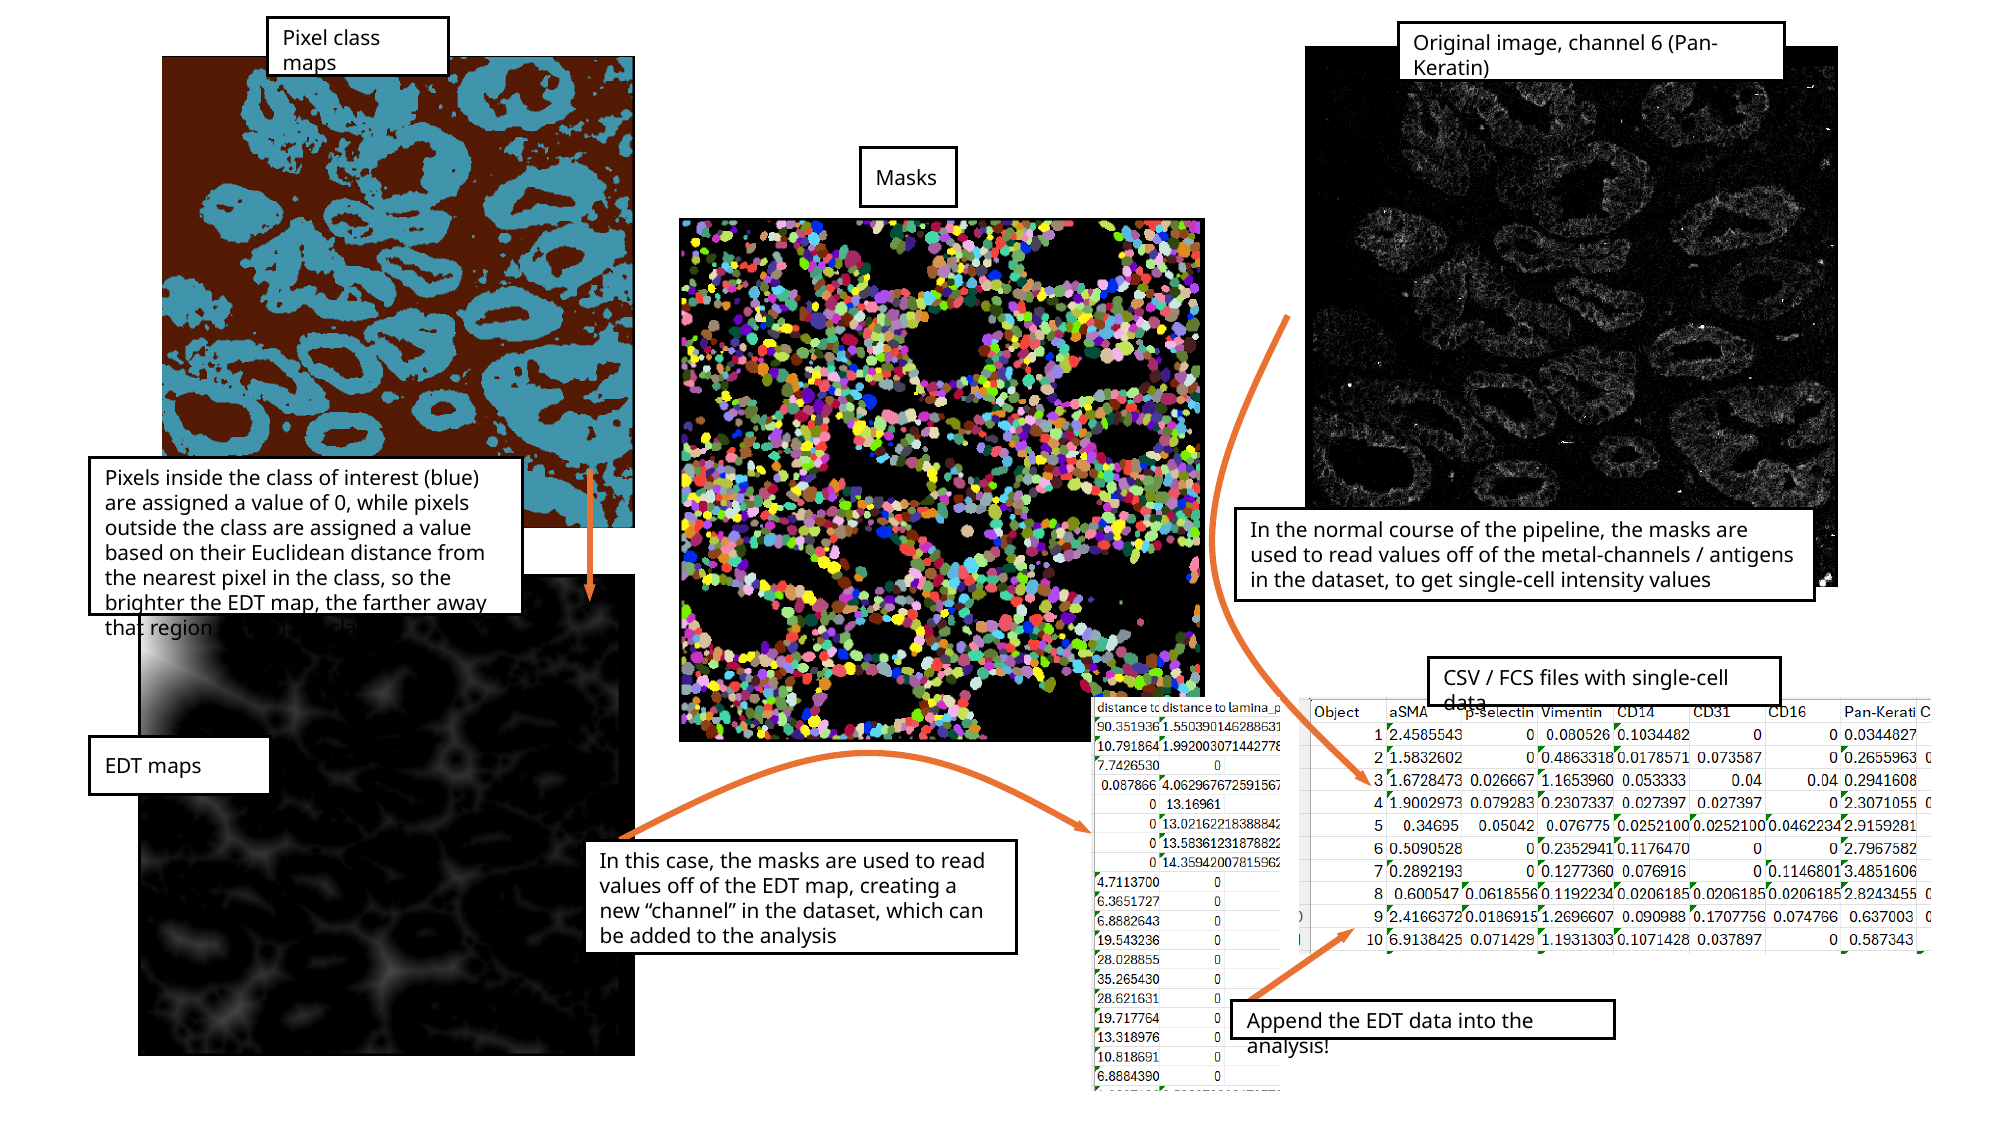

Pixel class maps
Original image, channel 6 (Pan-Keratin)
Masks
Pixels inside the class of interest (blue) are assigned a value of 0, while pixels outside the class are assigned a value based on their Euclidean distance from the nearest pixel in the class, so the brighter the EDT map, the farther away that region is from the class
In the normal course of the pipeline, the masks are used to read values off of the metal-channels / antigens in the dataset, to get single-cell intensity values
CSV / FCS files with single-cell data
EDT maps
In this case, the masks are used to read values off of the EDT map, creating a new “channel” in the dataset, which can be added to the analysis
Append the EDT data into the analysis!